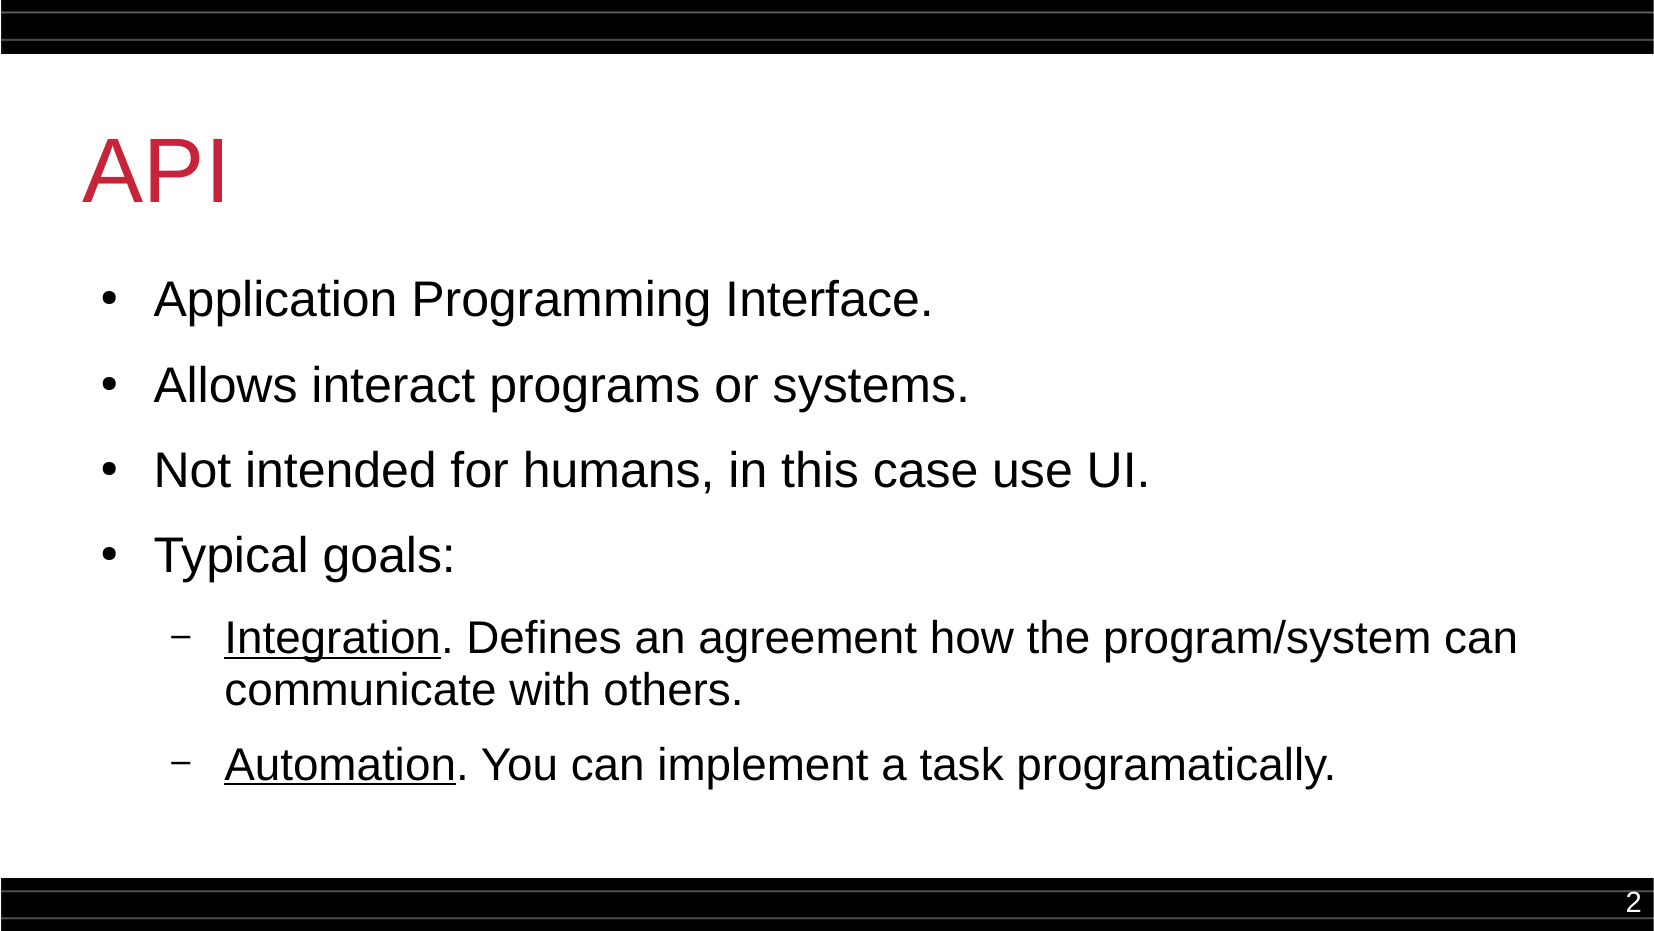

# API
Application Programming Interface.
Allows interact programs or systems.
Not intended for humans, in this case use UI.
Typical goals:
Integration. Defines an agreement how the program/system can communicate with others.
Automation. You can implement a task programatically.